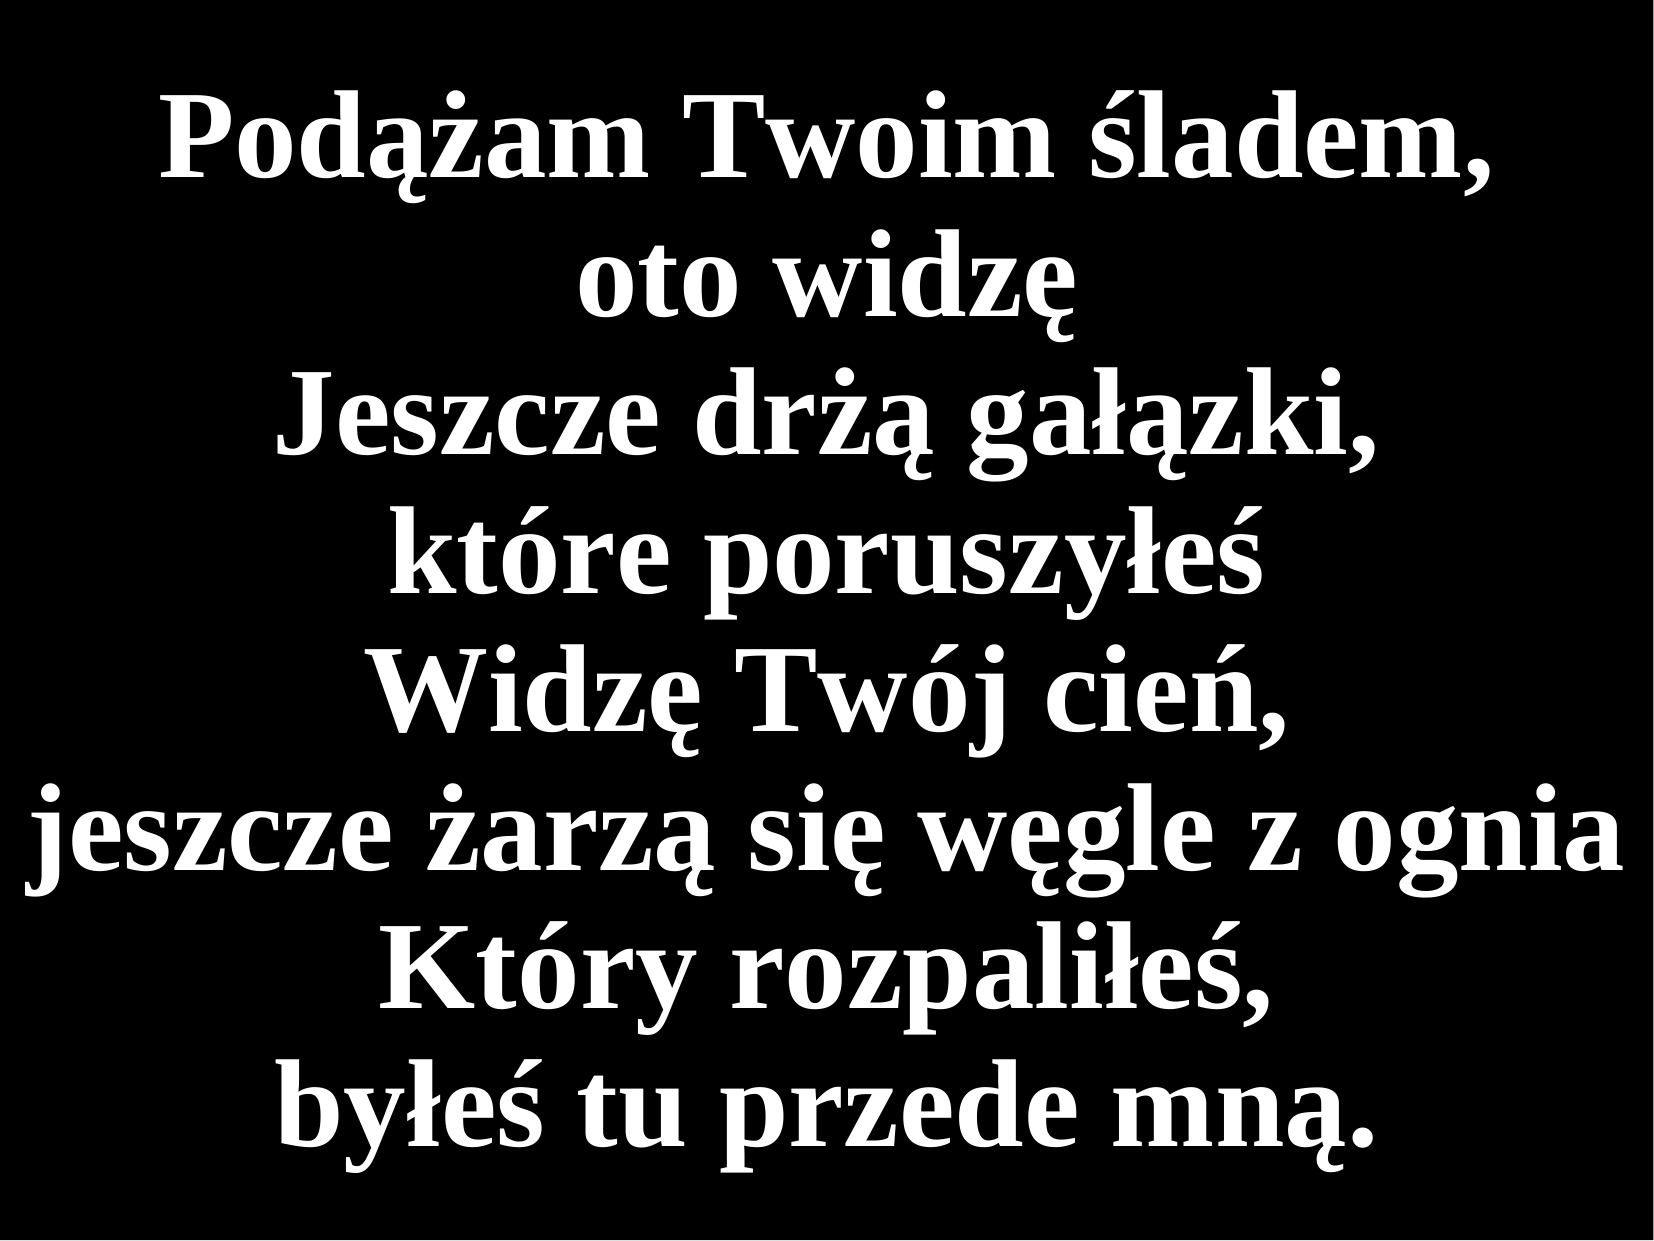

# Podążam Twoim śladem, oto widzę Jeszcze drżą gałązki, które poruszyłeś Widzę Twój cień, jeszcze żarzą się węgle z ognia Który rozpaliłeś, byłeś tu przede mną.